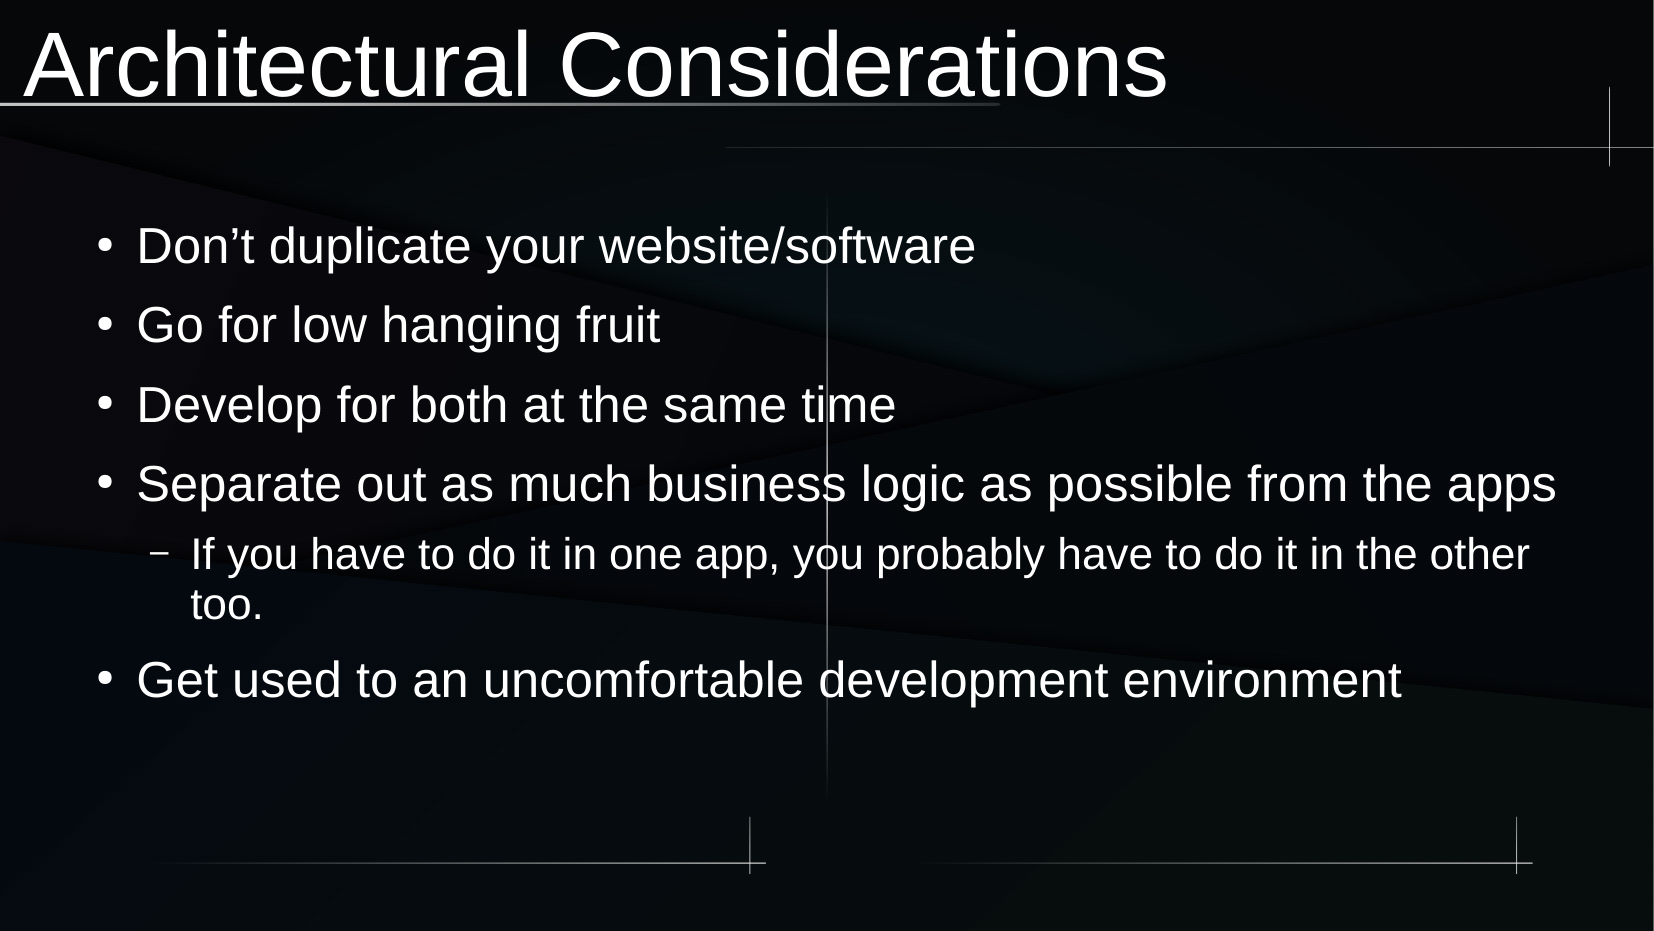

# Architectural Considerations
Don’t duplicate your website/software
Go for low hanging fruit
Develop for both at the same time
Separate out as much business logic as possible from the apps
If you have to do it in one app, you probably have to do it in the other too.
Get used to an uncomfortable development environment